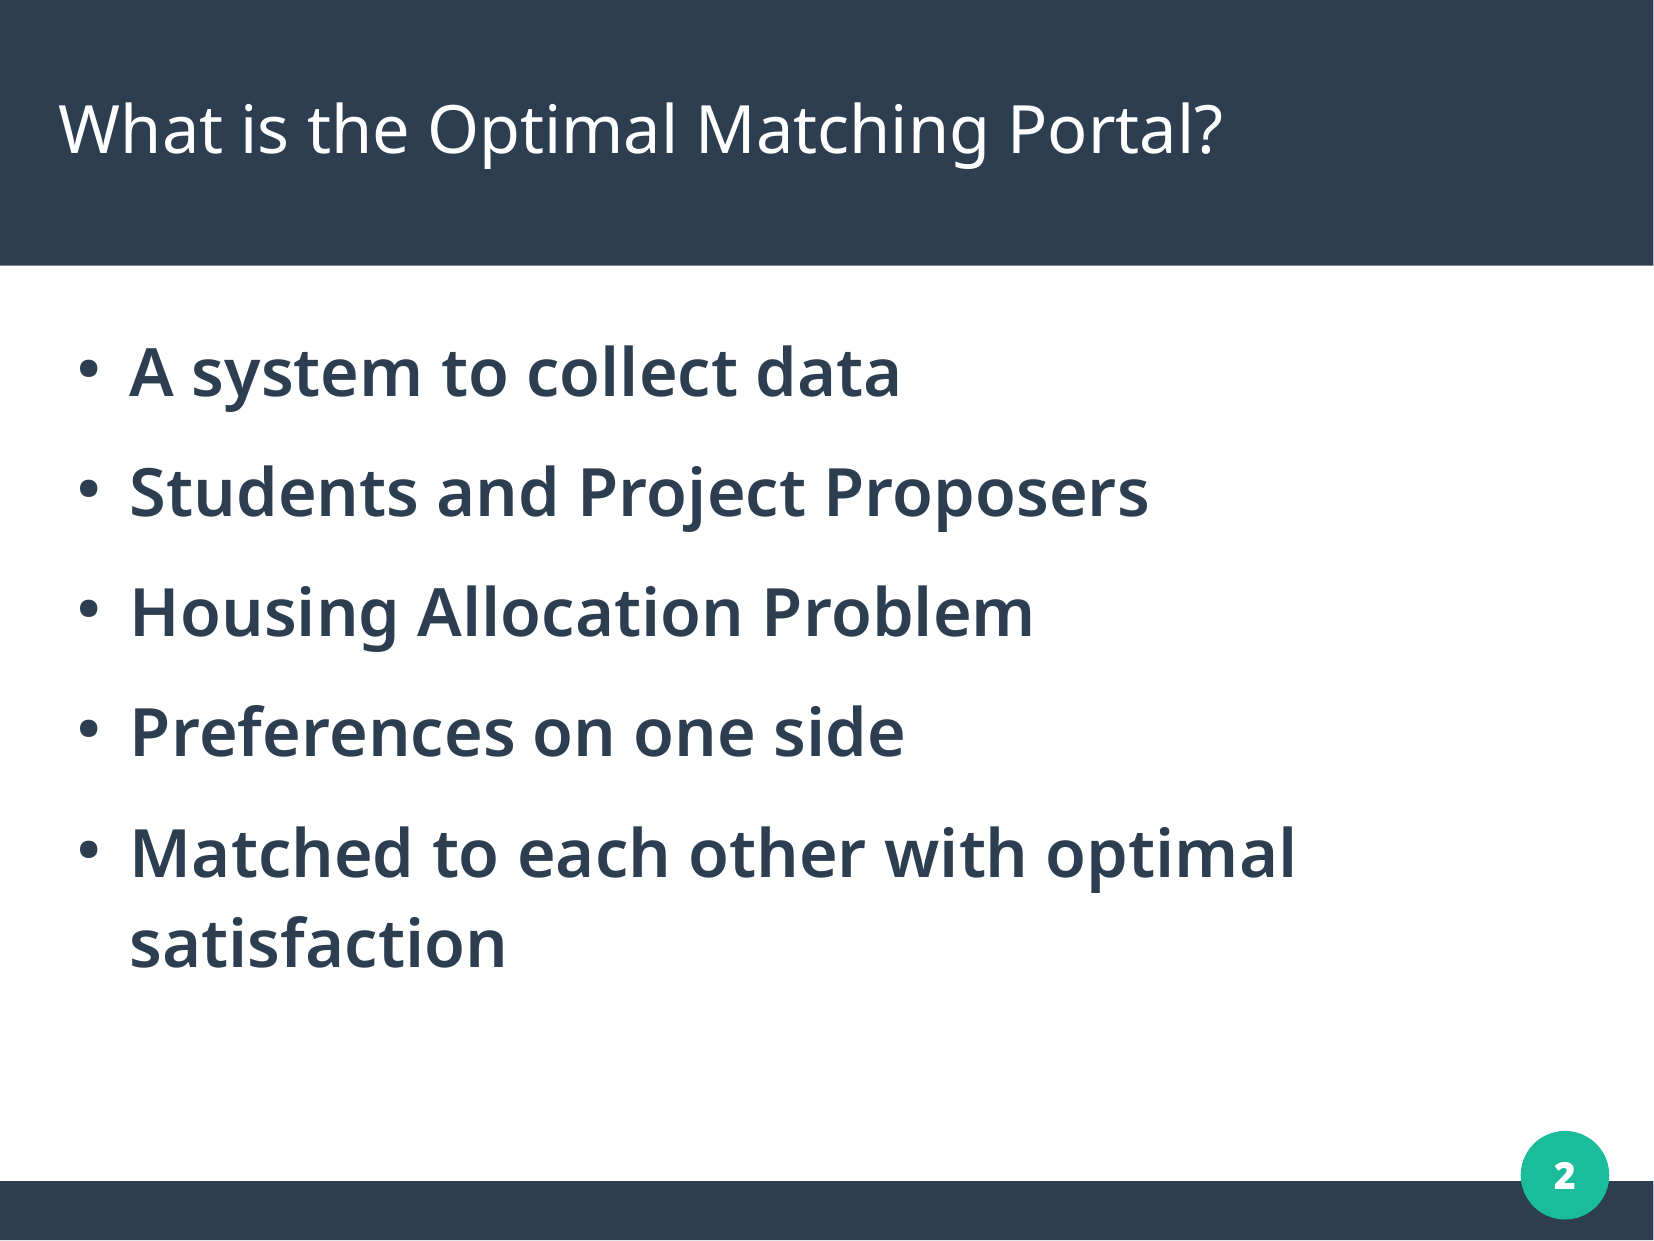

# What is the Optimal Matching Portal?
A system to collect data
Students and Project Proposers
Housing Allocation Problem
Preferences on one side
Matched to each other with optimal satisfaction
2